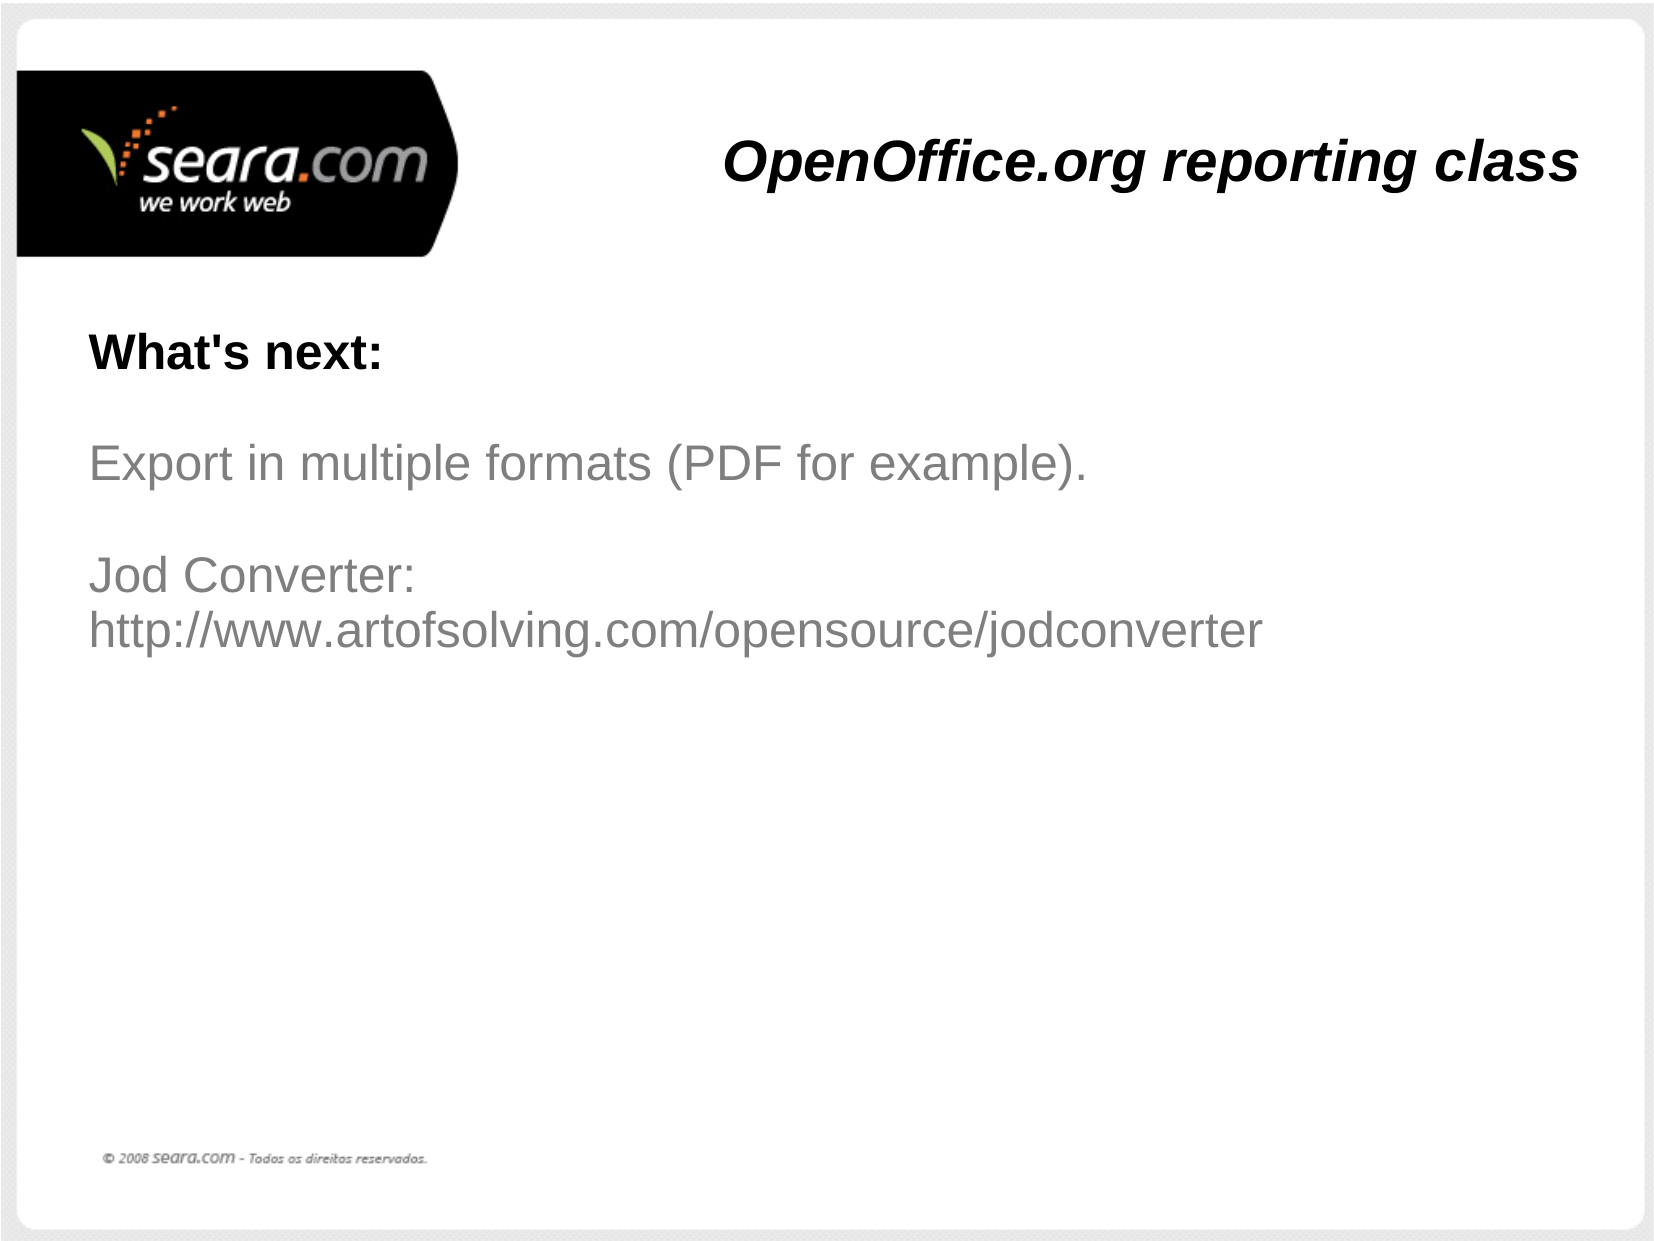

# OpenOffice.org reporting class
What's next:
Export in multiple formats (PDF for example).
Jod Converter:
http://www.artofsolving.com/opensource/jodconverter